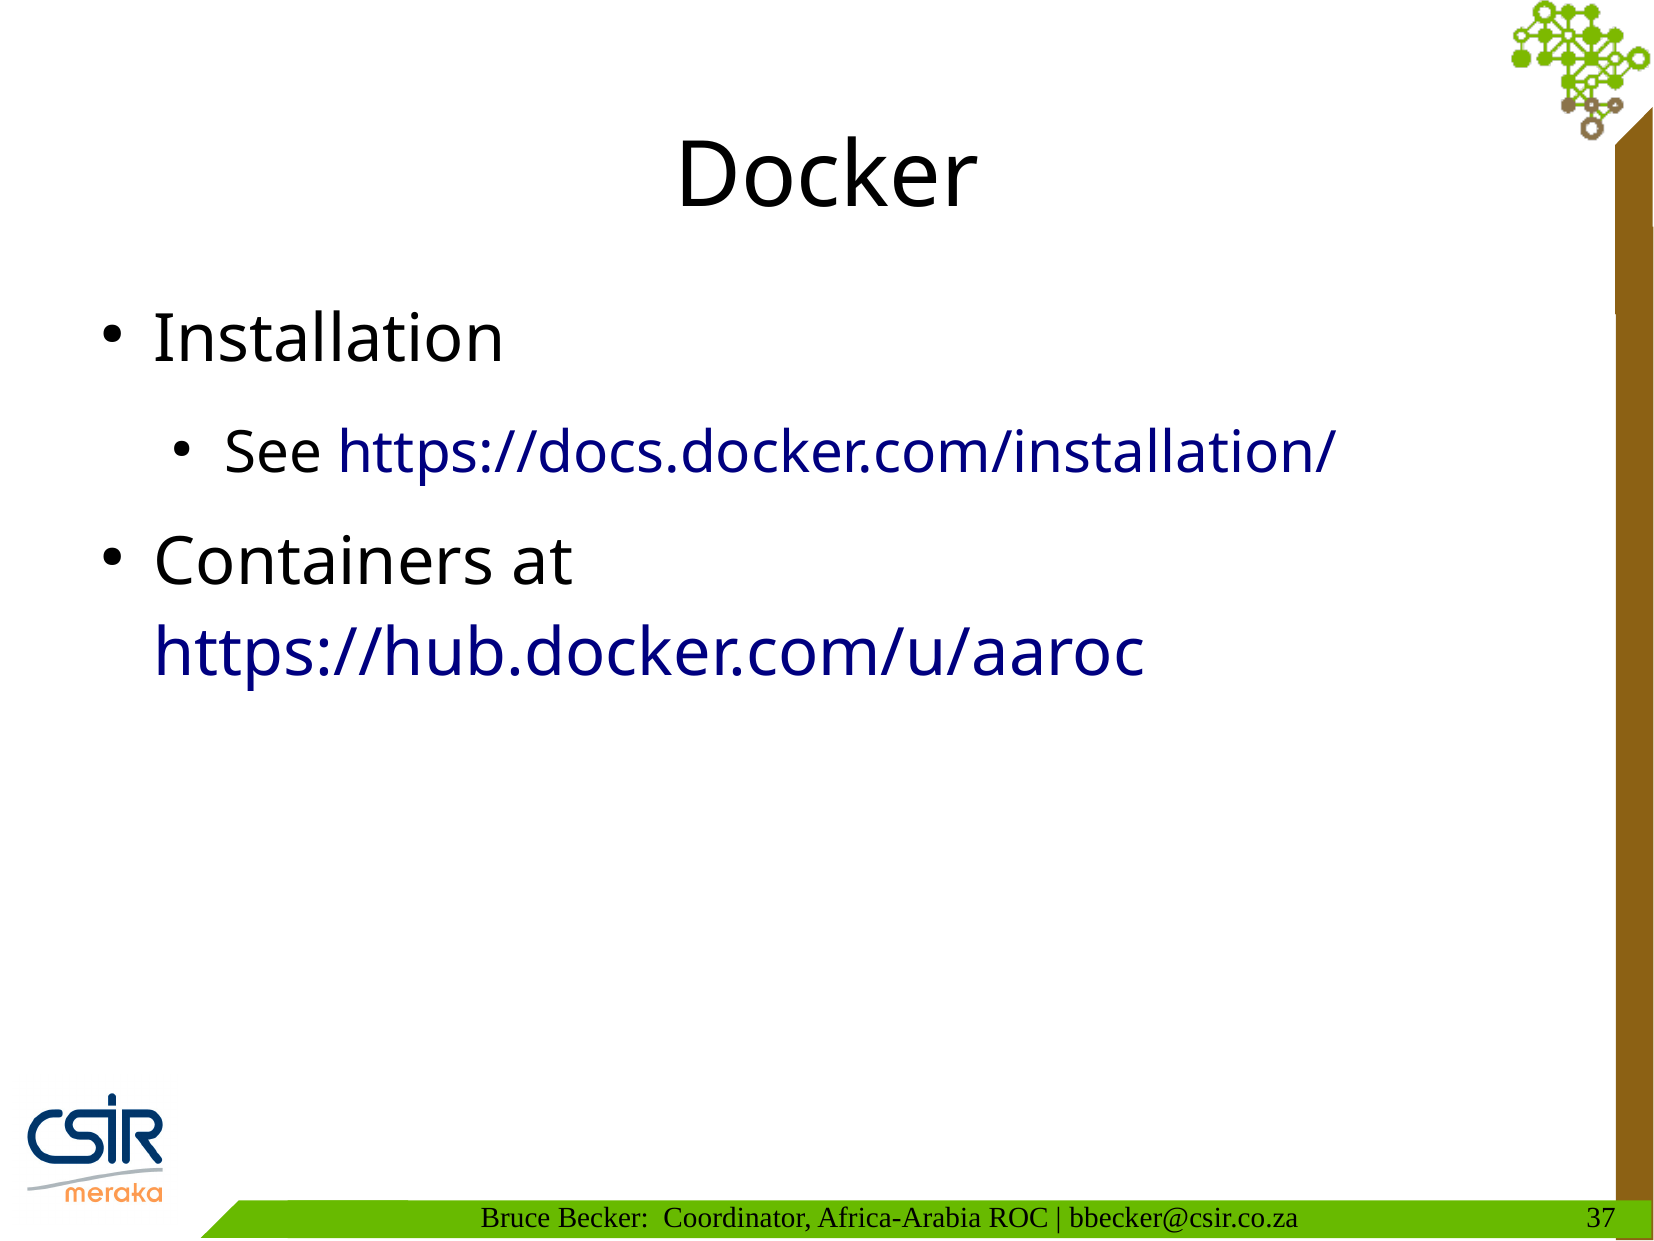

# Docker
Installation
See https://docs.docker.com/installation/
Containers at https://hub.docker.com/u/aaroc
37